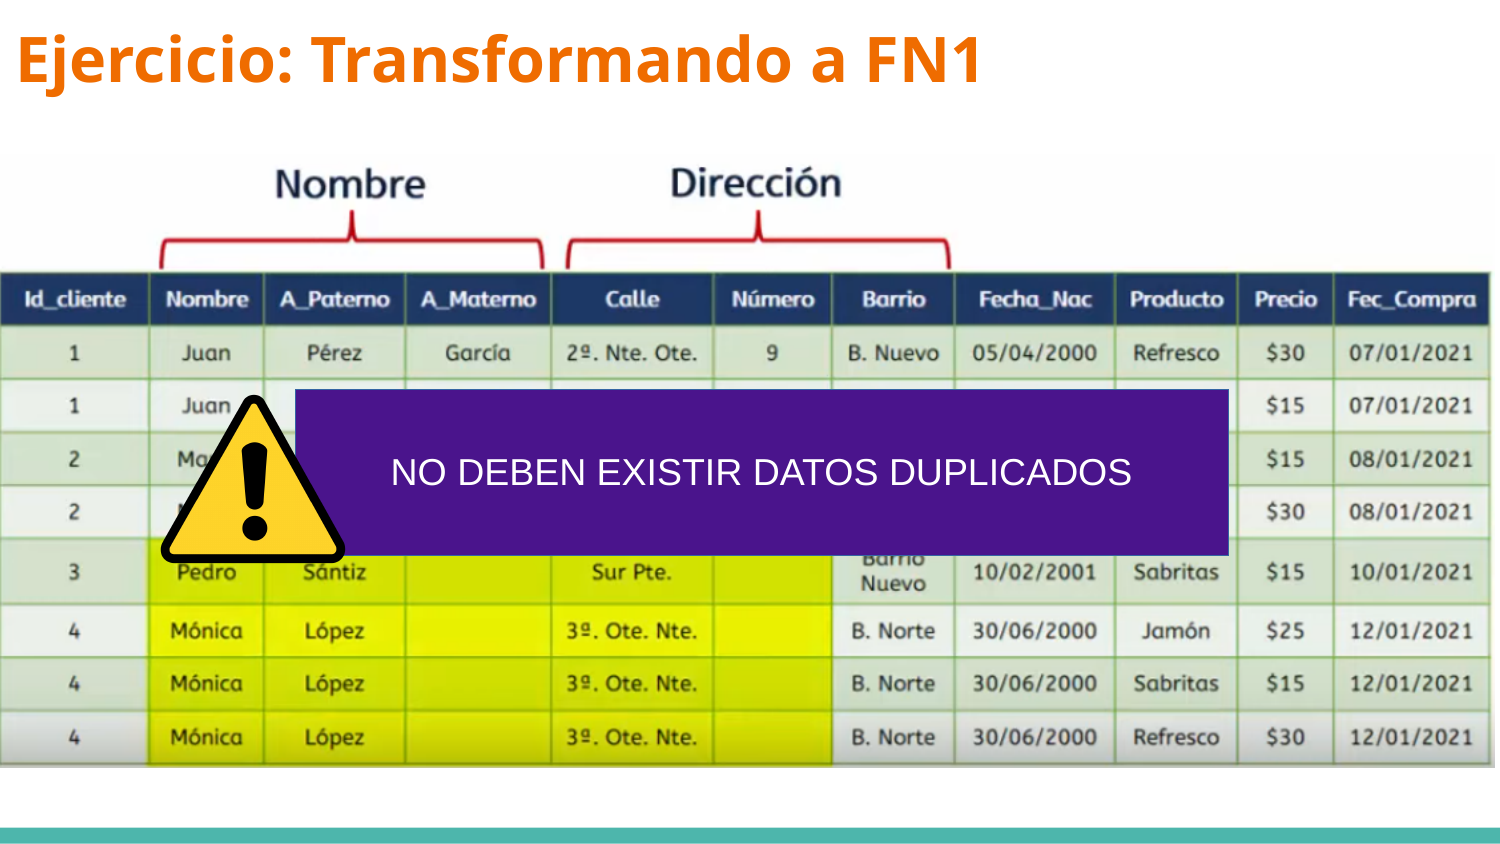

# Ejercicio: Transformando a FN1
NO DEBEN EXISTIR DATOS DUPLICADOS